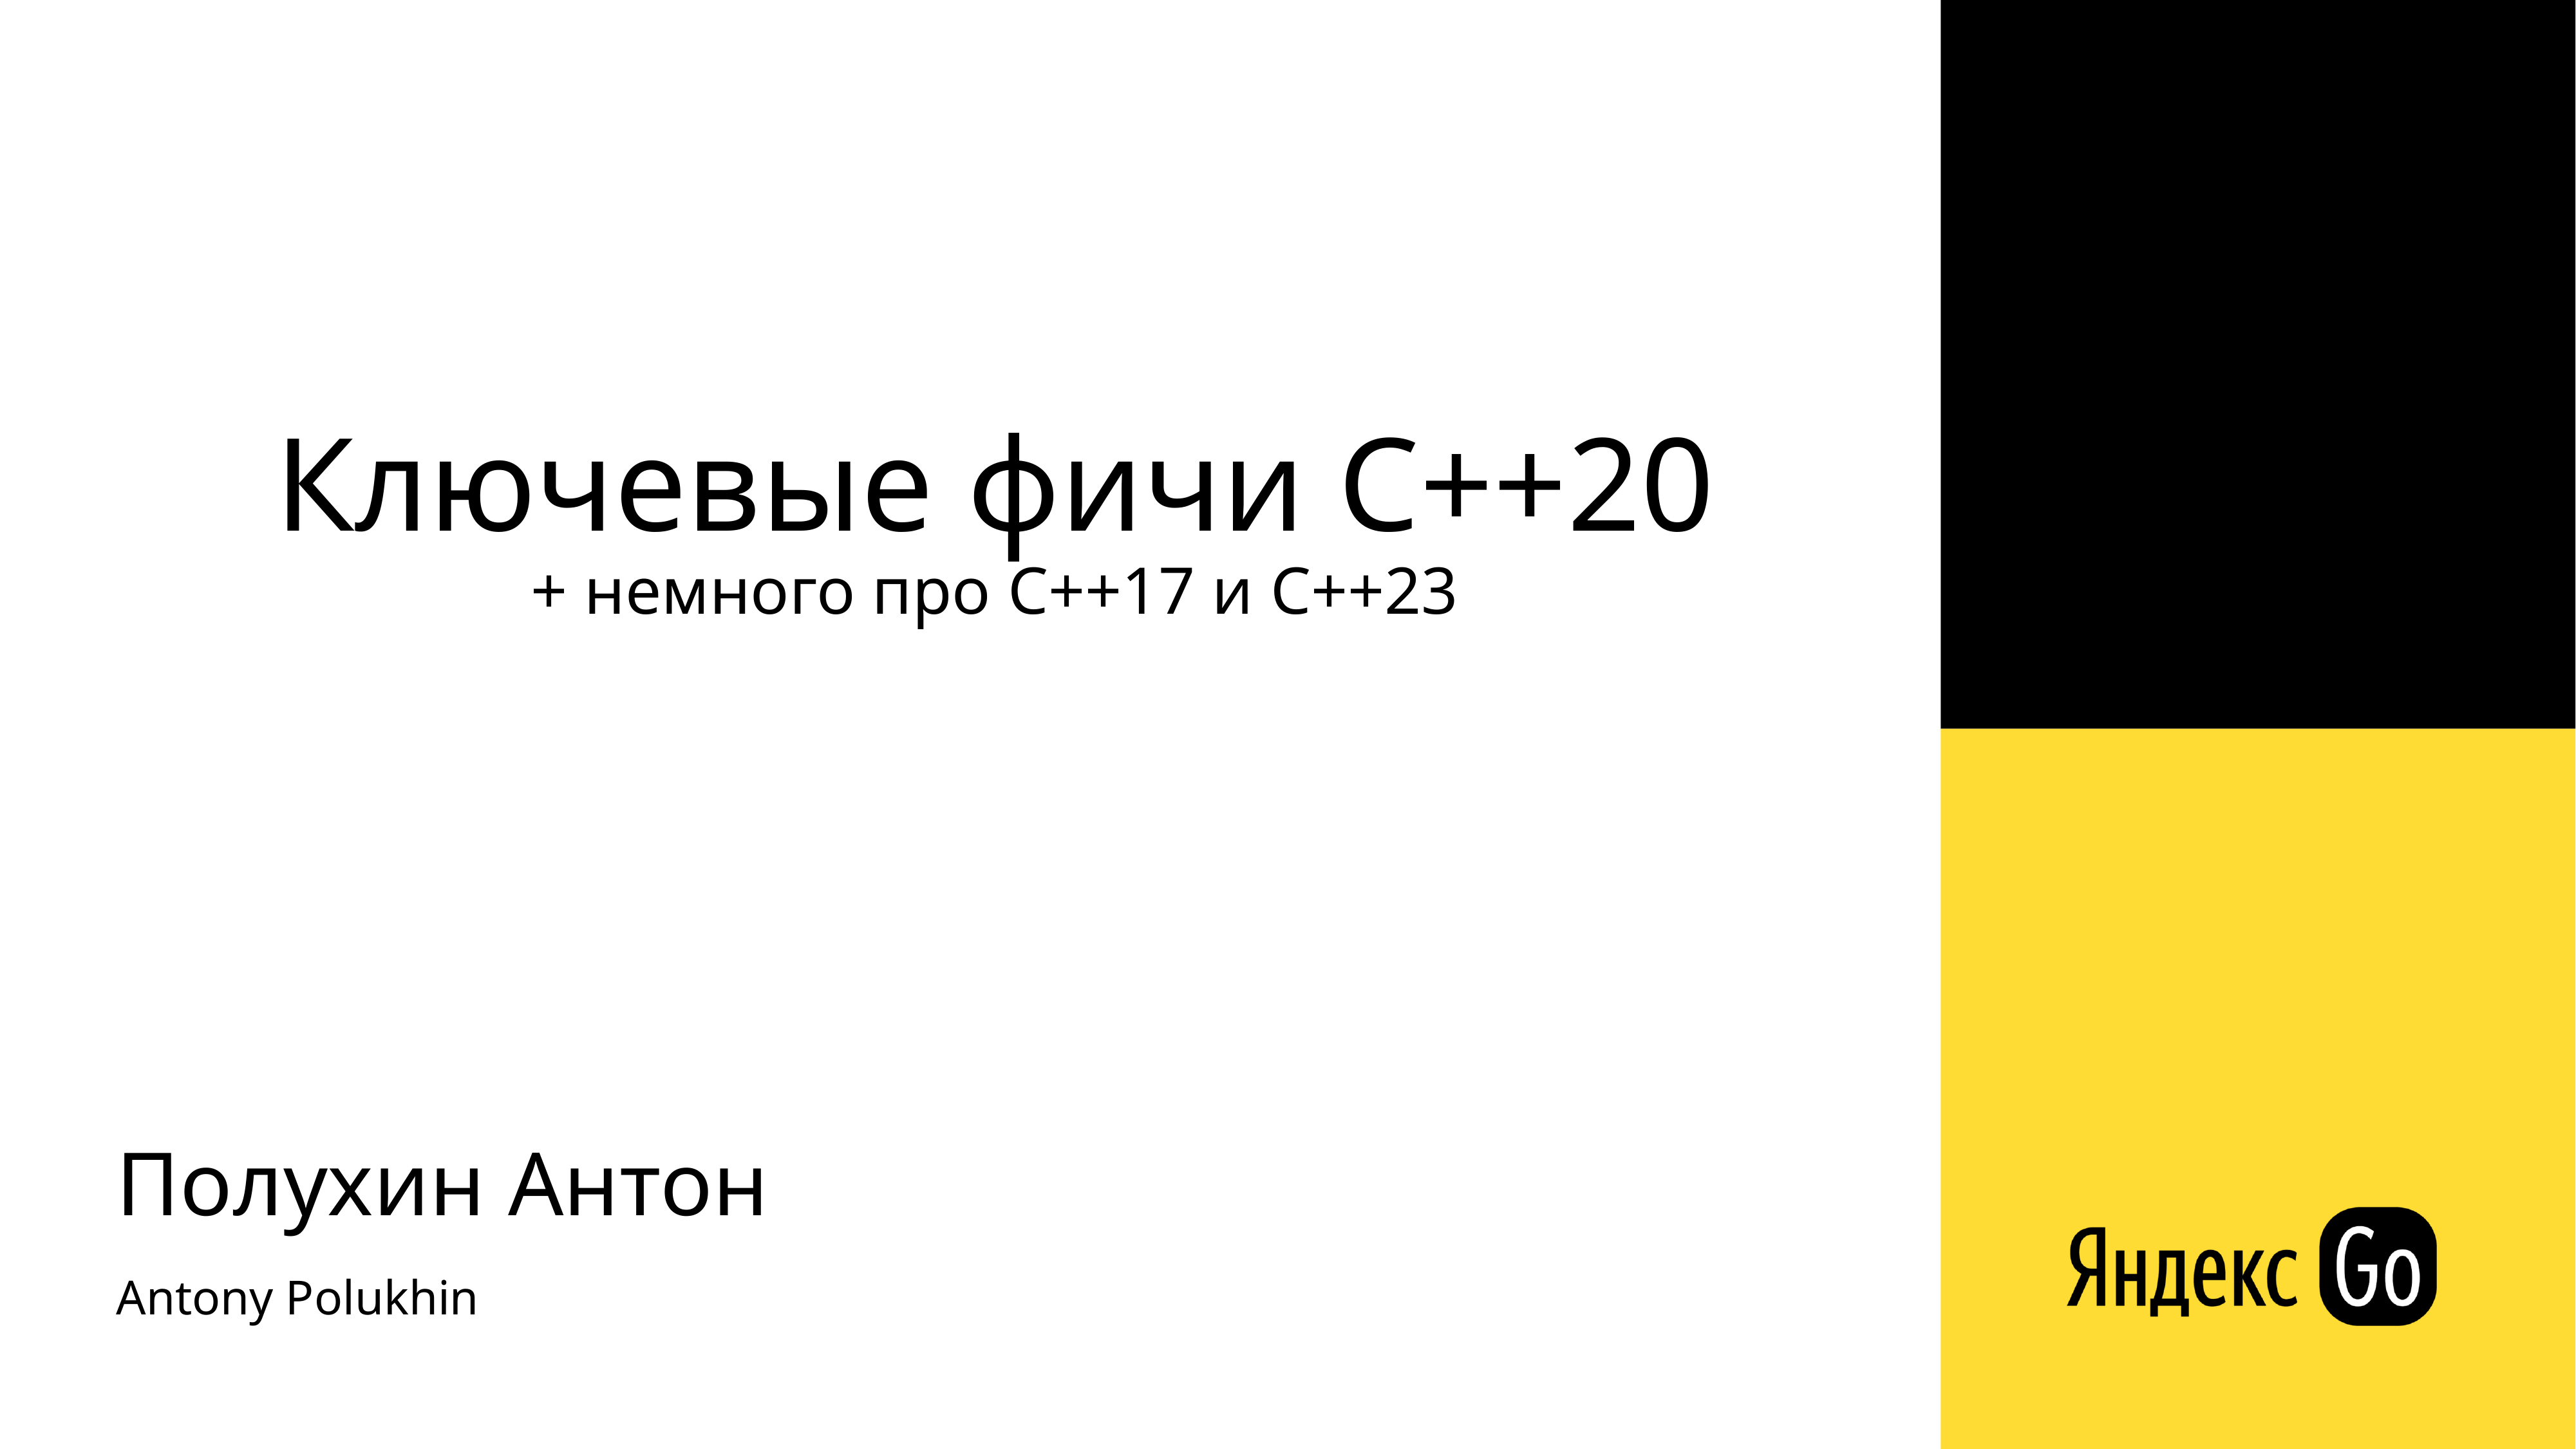

Ключевые фичи С++20
+ немного про С++17 и C++23
Полухин Антон
# Antony Polukhin